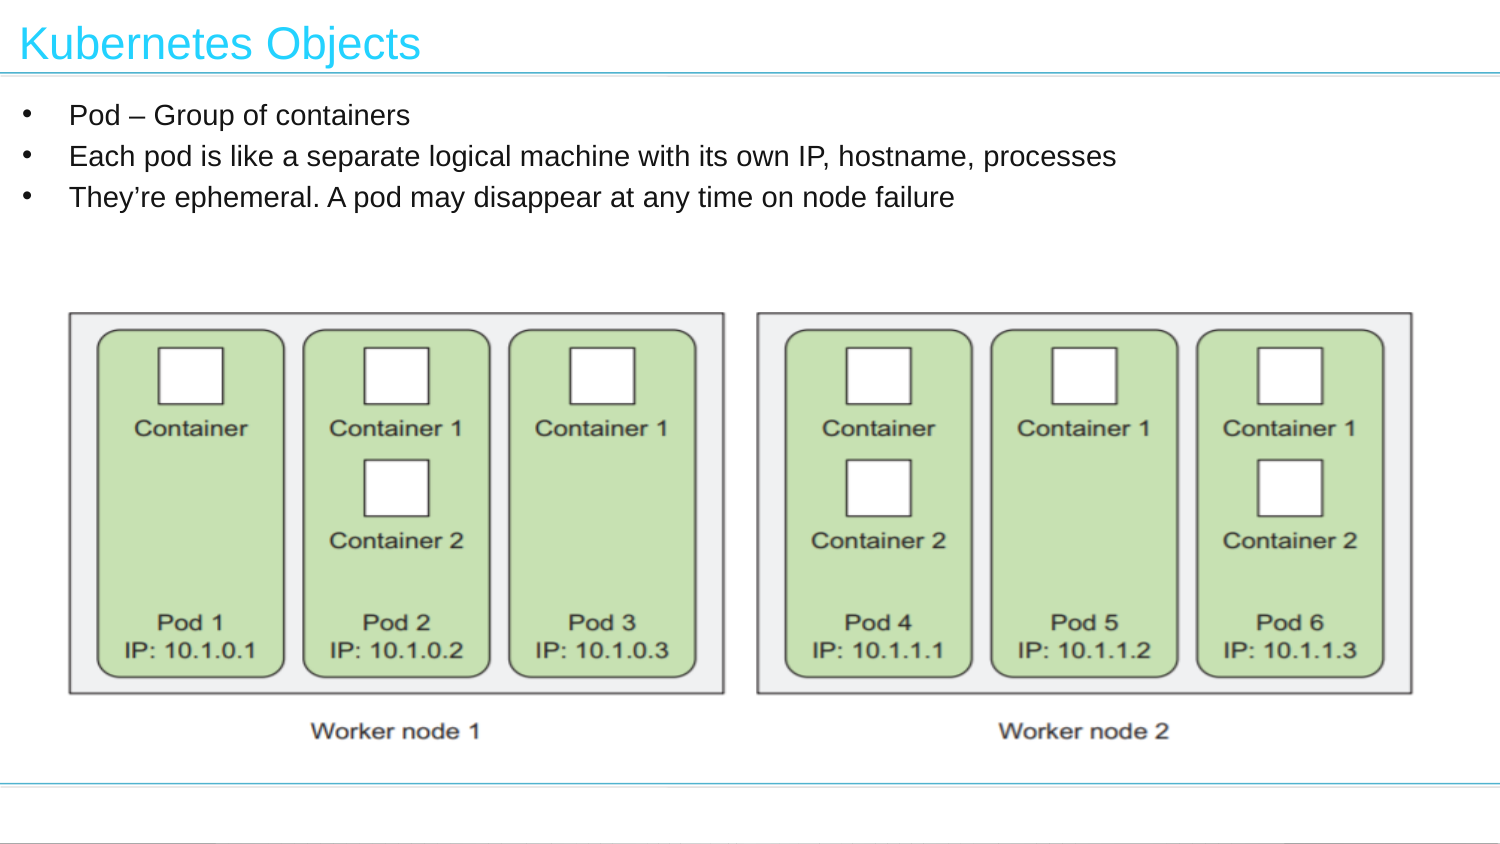

# Kubernetes Objects
Pod – Group of containers
Each pod is like a separate logical machine with its own IP, hostname, processes
They’re ephemeral. A pod may disappear at any time on node failure